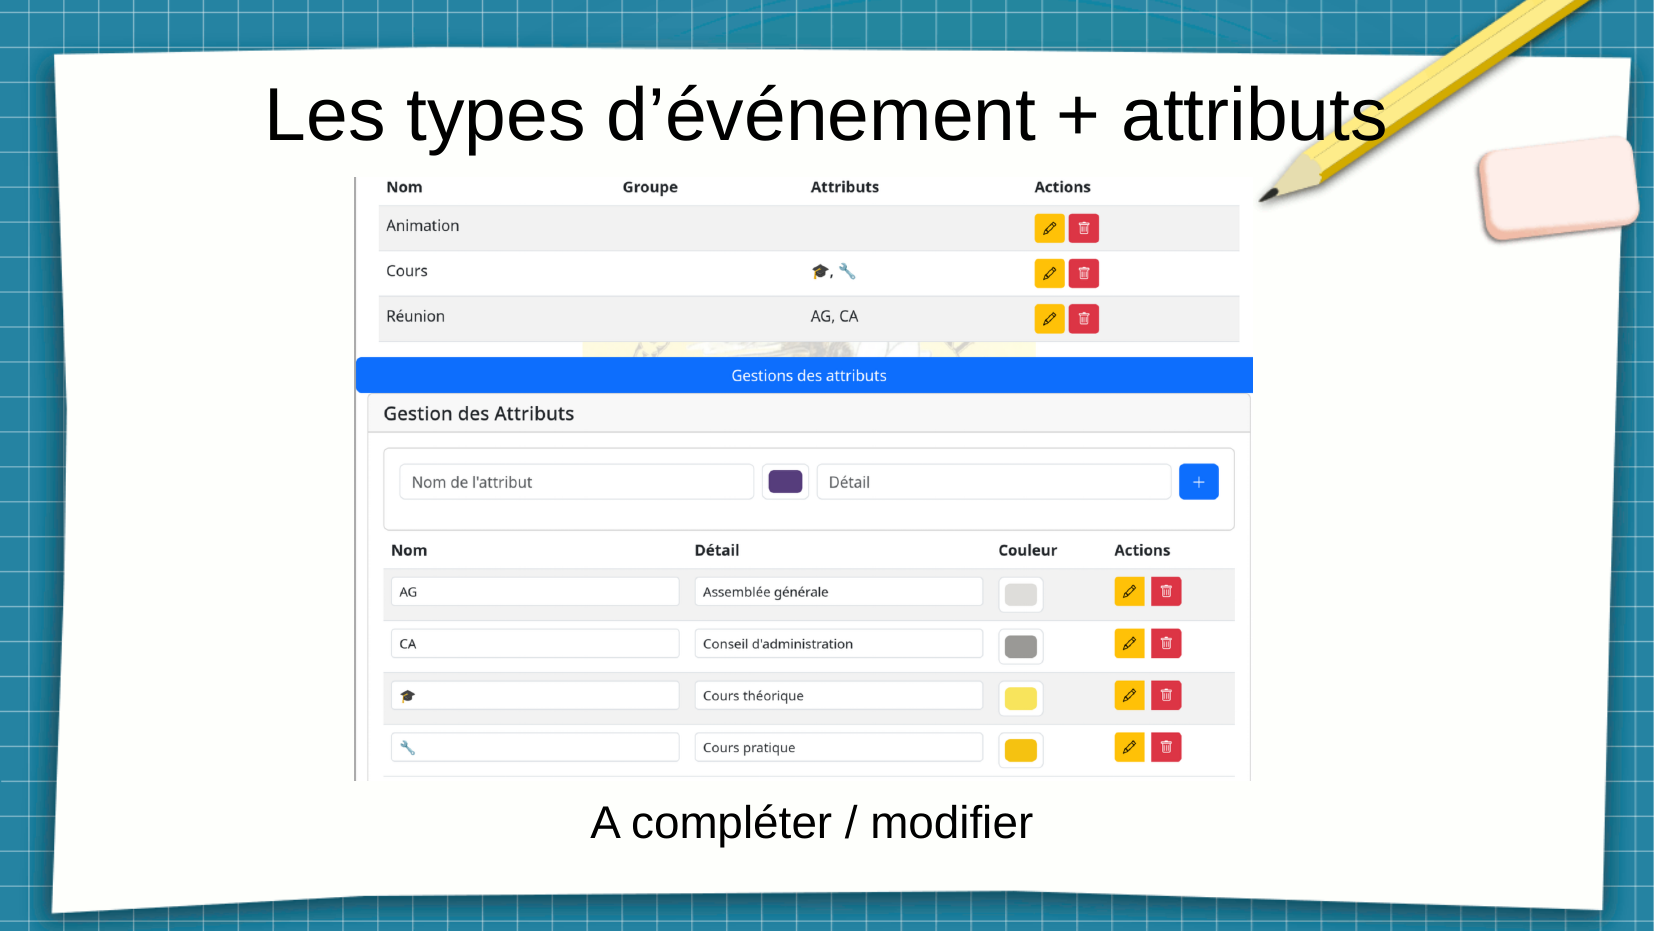

# Les types d’événement + attributs
A compléter / modifier